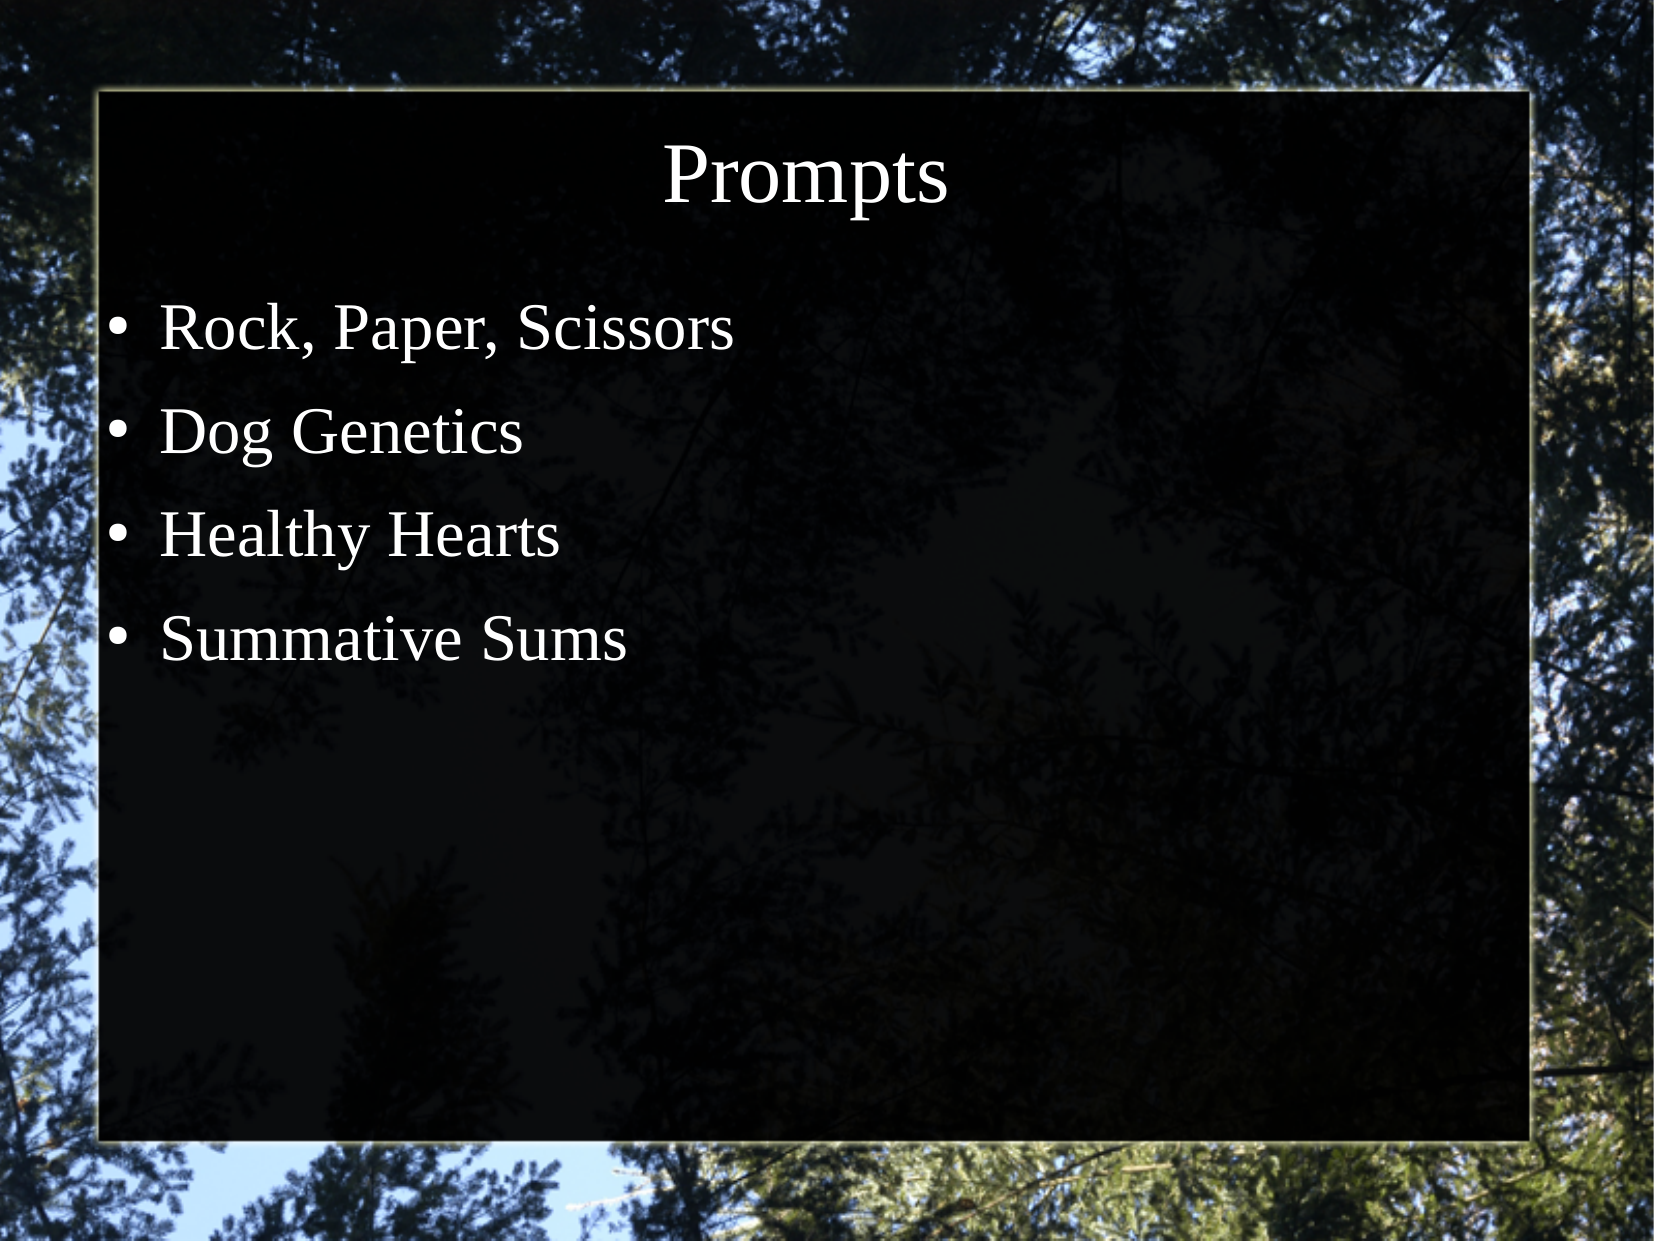

# Prompts
Rock, Paper, Scissors
Dog Genetics
Healthy Hearts
Summative Sums